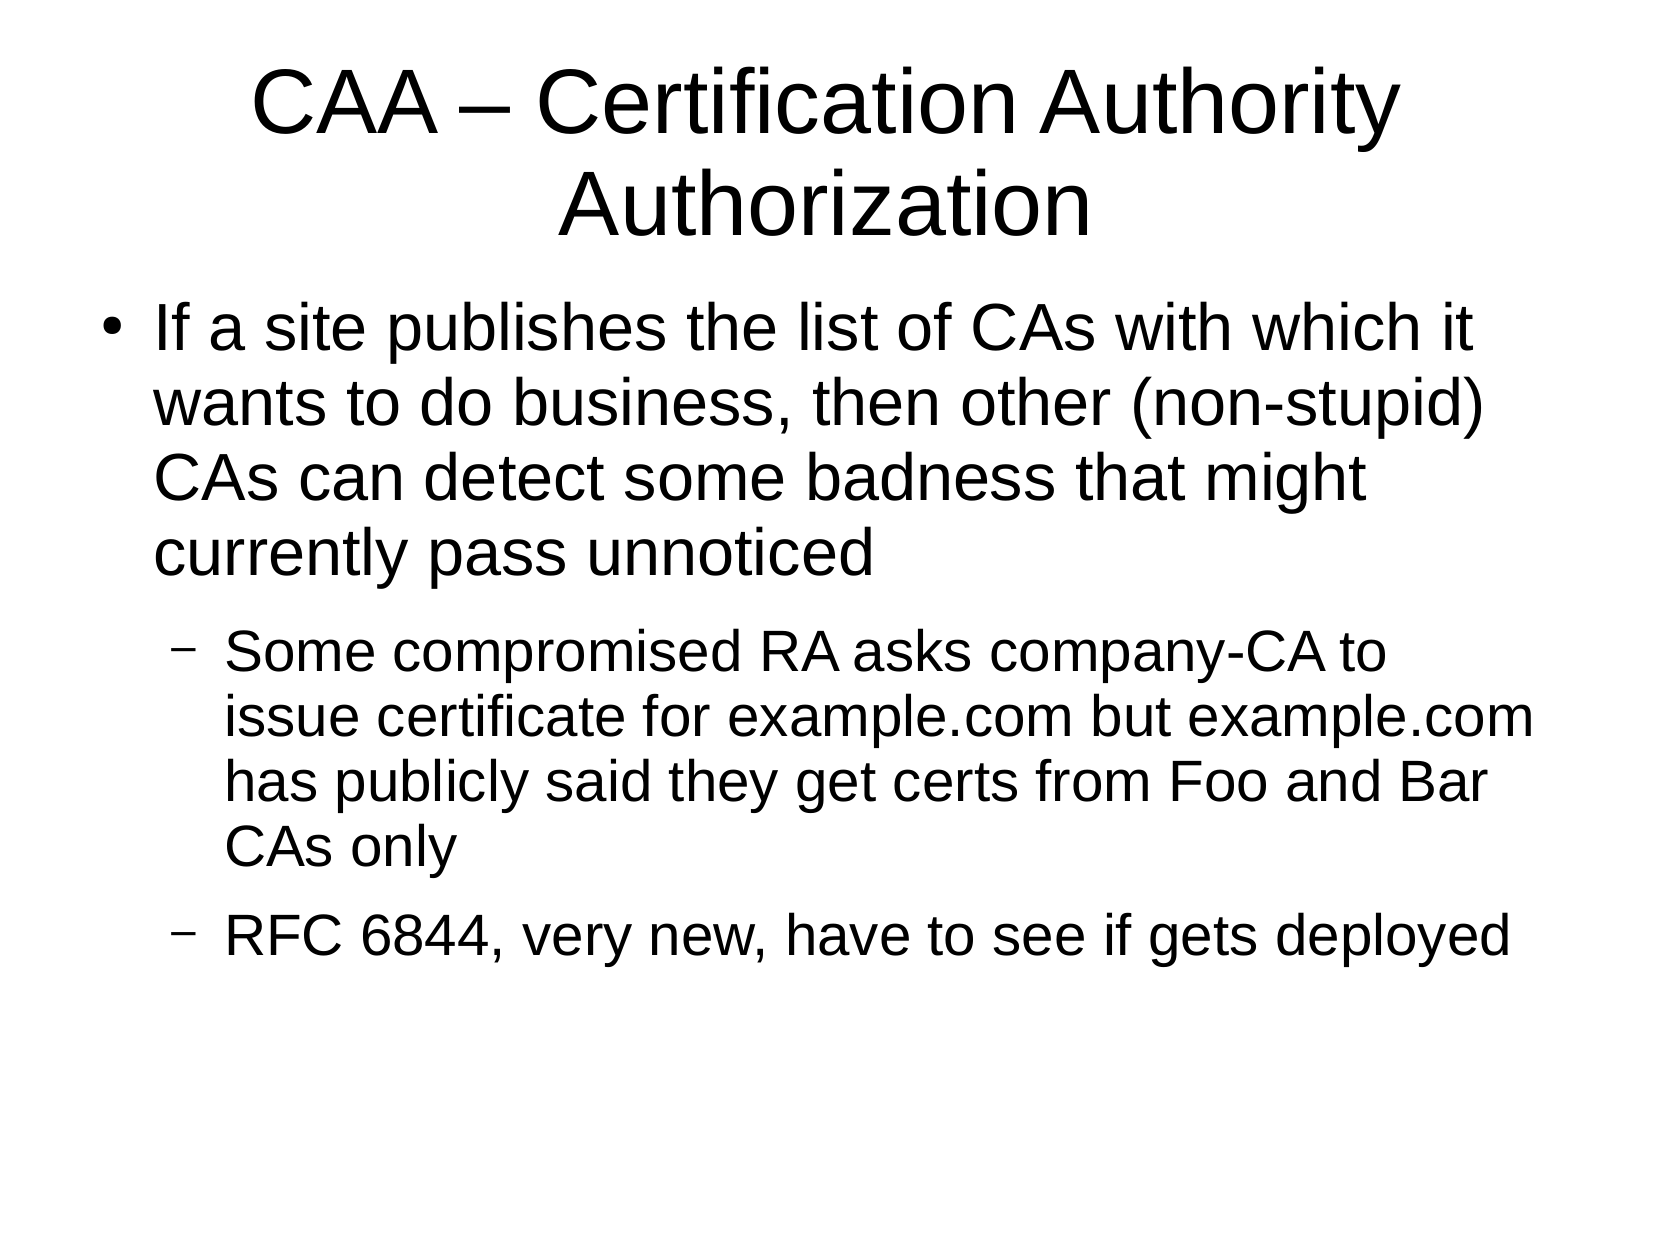

# CAA – Certification Authority Authorization
If a site publishes the list of CAs with which it wants to do business, then other (non-stupid) CAs can detect some badness that might currently pass unnoticed
Some compromised RA asks company-CA to issue certificate for example.com but example.com has publicly said they get certs from Foo and Bar CAs only
RFC 6844, very new, have to see if gets deployed